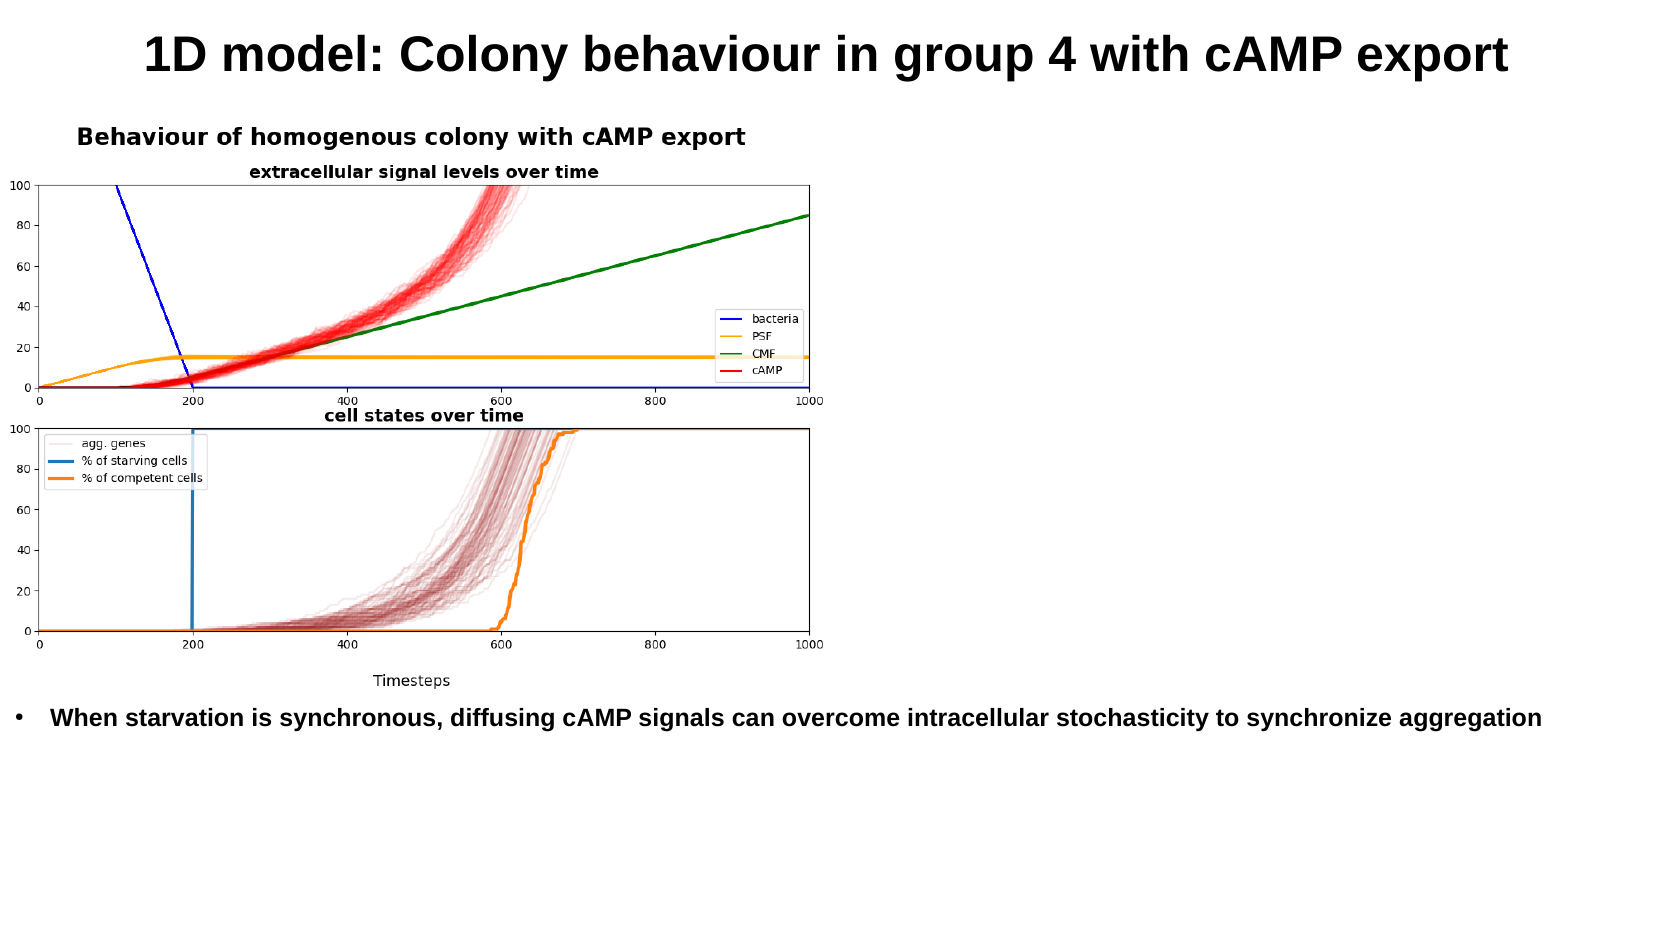

# 1D model: Colony behaviour in group 4 with cAMP export
When starvation is synchronous, diffusing cAMP signals can overcome intracellular stochasticity to synchronize aggregation